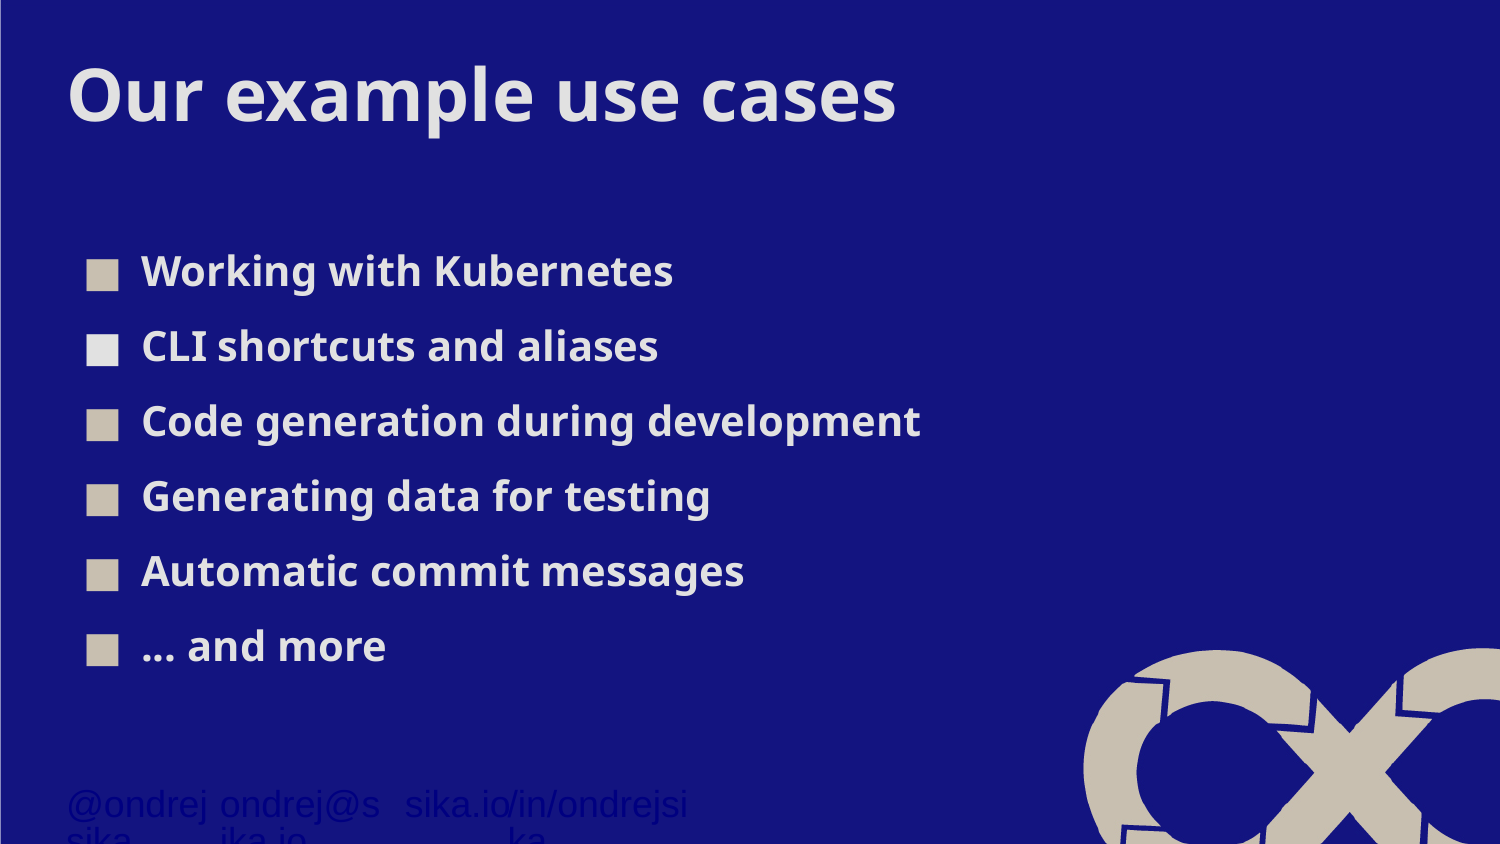

Our example use cases
# Working with Kubernetes
CLI shortcuts and aliases
Code generation during development
Generating data for testing
Automatic commit messages
... and more